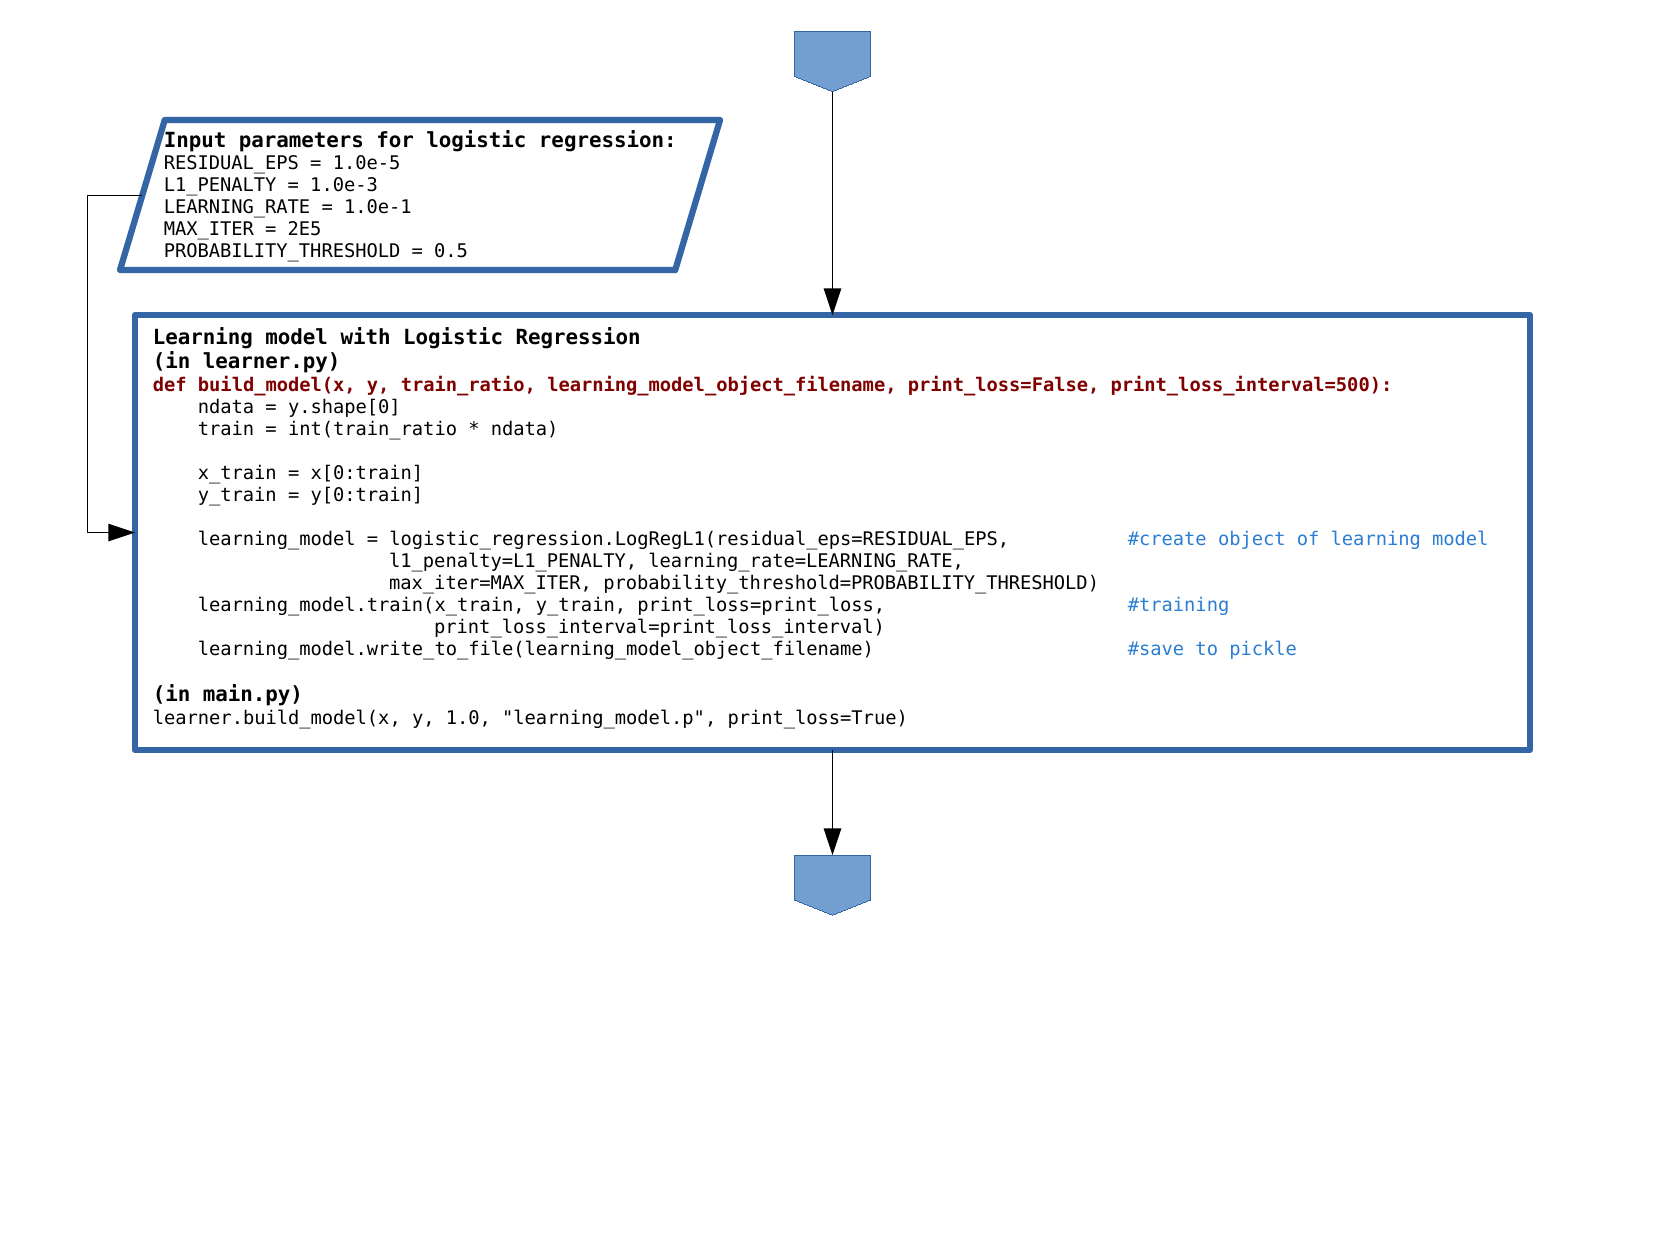

Input parameters for logistic regression:
RESIDUAL_EPS = 1.0e-5
L1_PENALTY = 1.0e-3
LEARNING_RATE = 1.0e-1
MAX_ITER = 2E5
PROBABILITY_THRESHOLD = 0.5
Learning model with Logistic Regression
(in learner.py)
def build_model(x, y, train_ratio, learning_model_object_filename, print_loss=False, print_loss_interval=500):
 ndata = y.shape[0]
 train = int(train_ratio * ndata)
 x_train = x[0:train]
 y_train = y[0:train]
 learning_model = logistic_regression.LogRegL1(residual_eps=RESIDUAL_EPS, 		#create object of learning model
 l1_penalty=L1_PENALTY, learning_rate=LEARNING_RATE,
 max_iter=MAX_ITER, probability_threshold=PROBABILITY_THRESHOLD)
 learning_model.train(x_train, y_train, print_loss=print_loss, 				#training
 print_loss_interval=print_loss_interval)
 learning_model.write_to_file(learning_model_object_filename) 				#save to pickle
(in main.py)
learner.build_model(x, y, 1.0, "learning_model.p", print_loss=True)